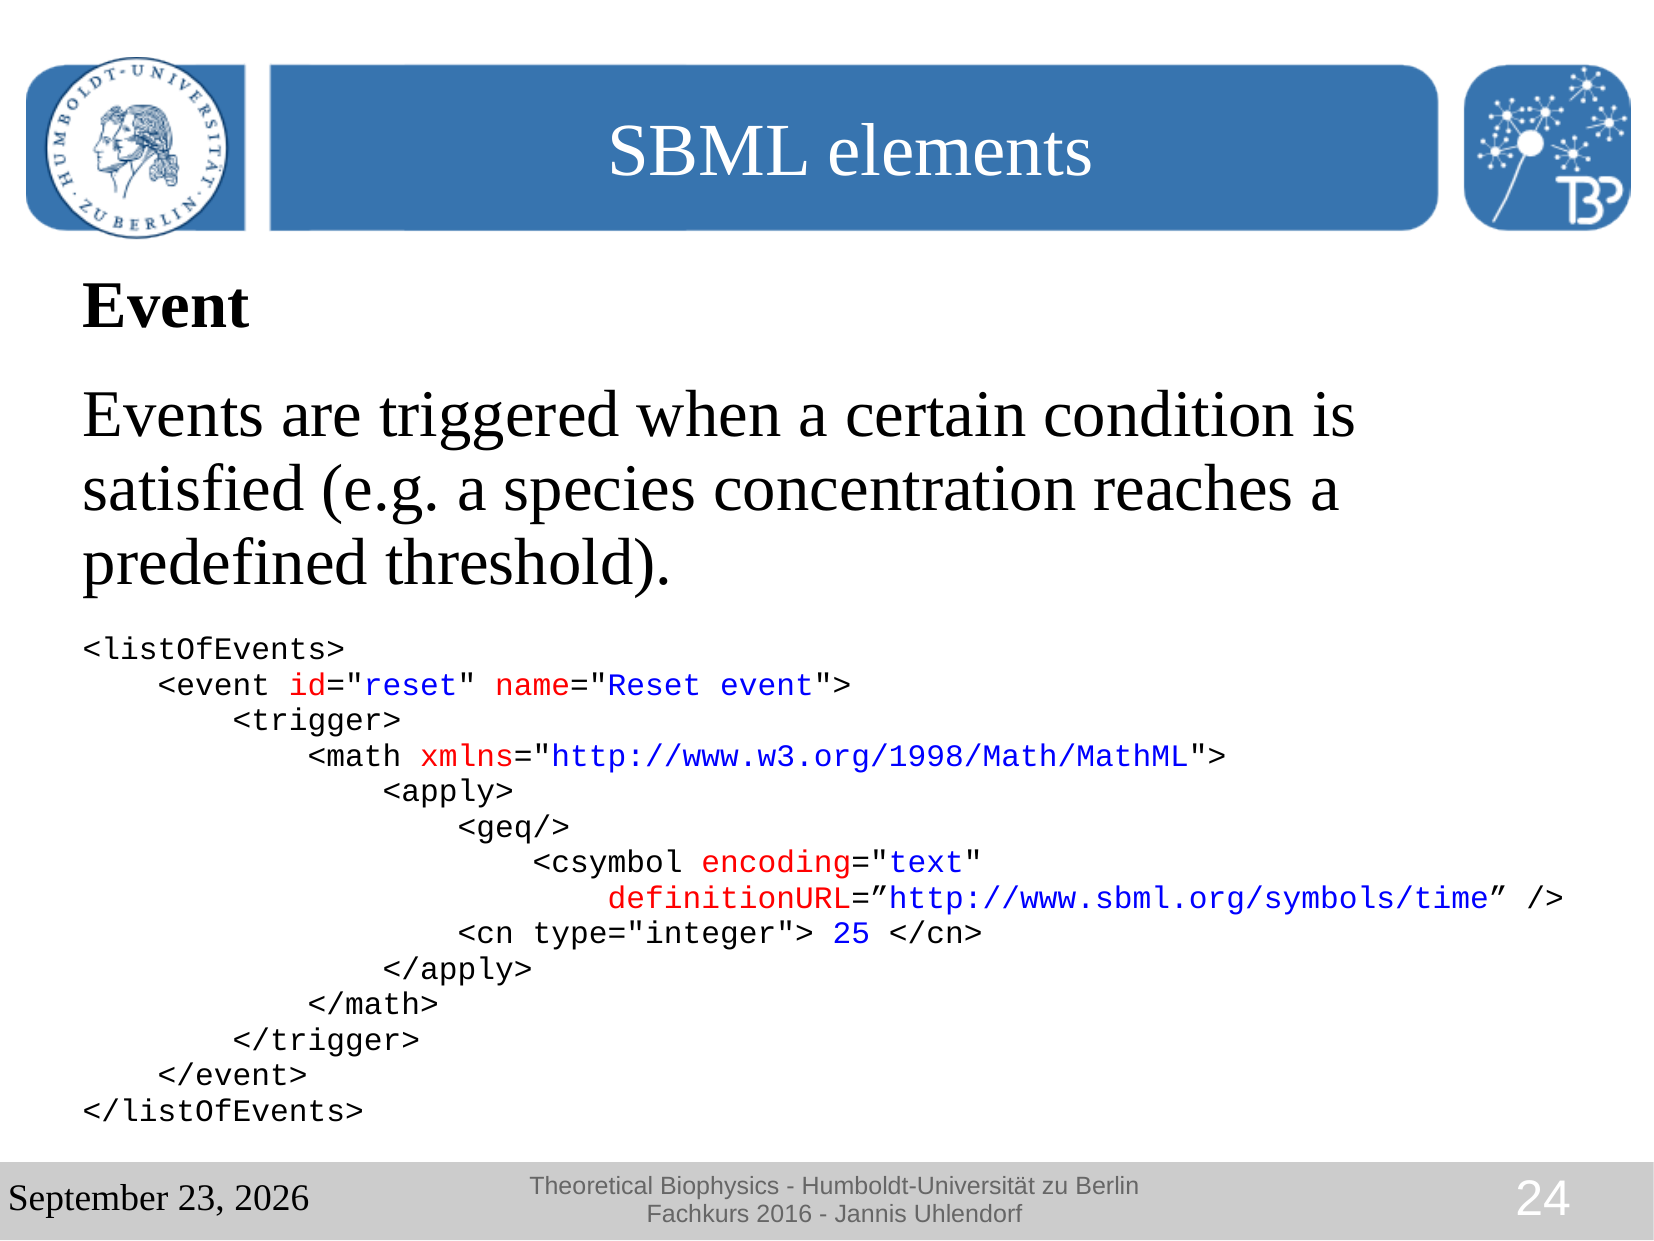

# SBML elements
Event
Events are triggered when a certain condition is satisfied (e.g. a species concentration reaches a predefined threshold).
<listOfEvents>
	<event id="reset" name="Reset event">
		<trigger>
			<math xmlns="http://www.w3.org/1998/Math/MathML">
				<apply>
					<geq/>
						<csymbol encoding="text"
 definitionURL=”http://www.sbml.org/symbols/time” />
					<cn type="integer"> 25 </cn>
				</apply>
			</math>
		</trigger>
	</event>
</listOfEvents>
24
Fachkurs WS 2013 - Timo Lubitz, Jannis Uhlendorf